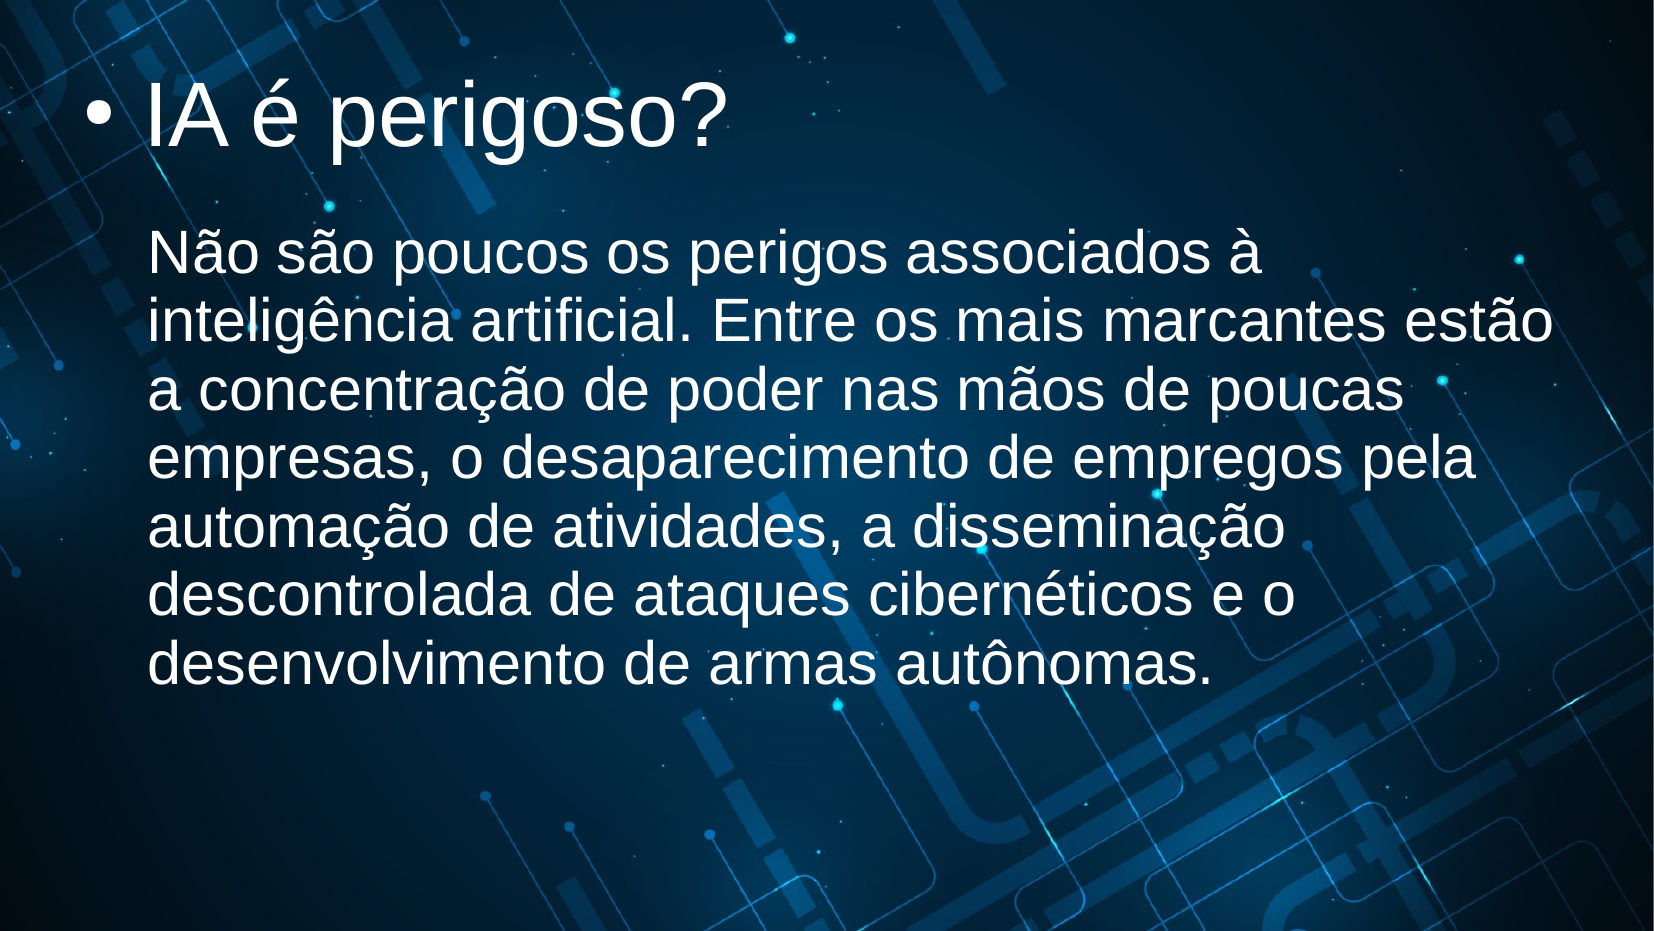

# IA é perigoso?
Não são poucos os perigos associados à inteligência artificial. Entre os mais marcantes estão a concentração de poder nas mãos de poucas empresas, o desaparecimento de empregos pela automação de atividades, a disseminação descontrolada de ataques cibernéticos e o desenvolvimento de armas autônomas.